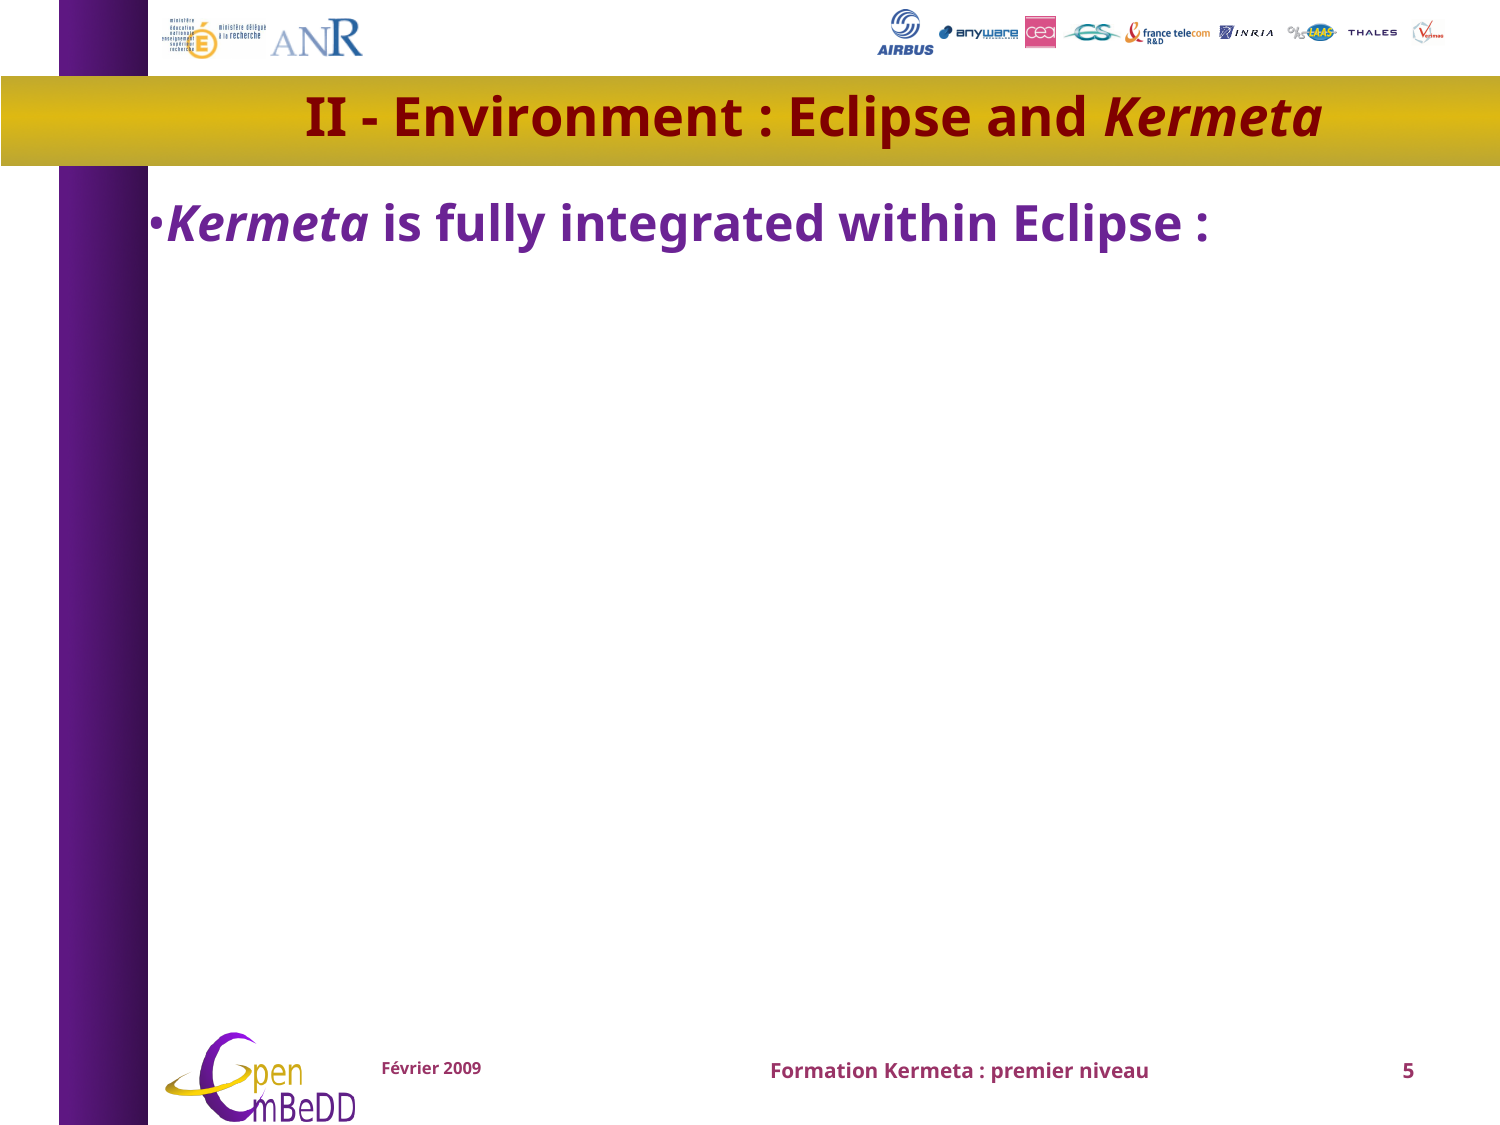

# II - Environment : Eclipse and Kermeta
Kermeta is fully integrated within Eclipse :
Formation Kermeta : premier niveau
Février 2009
3